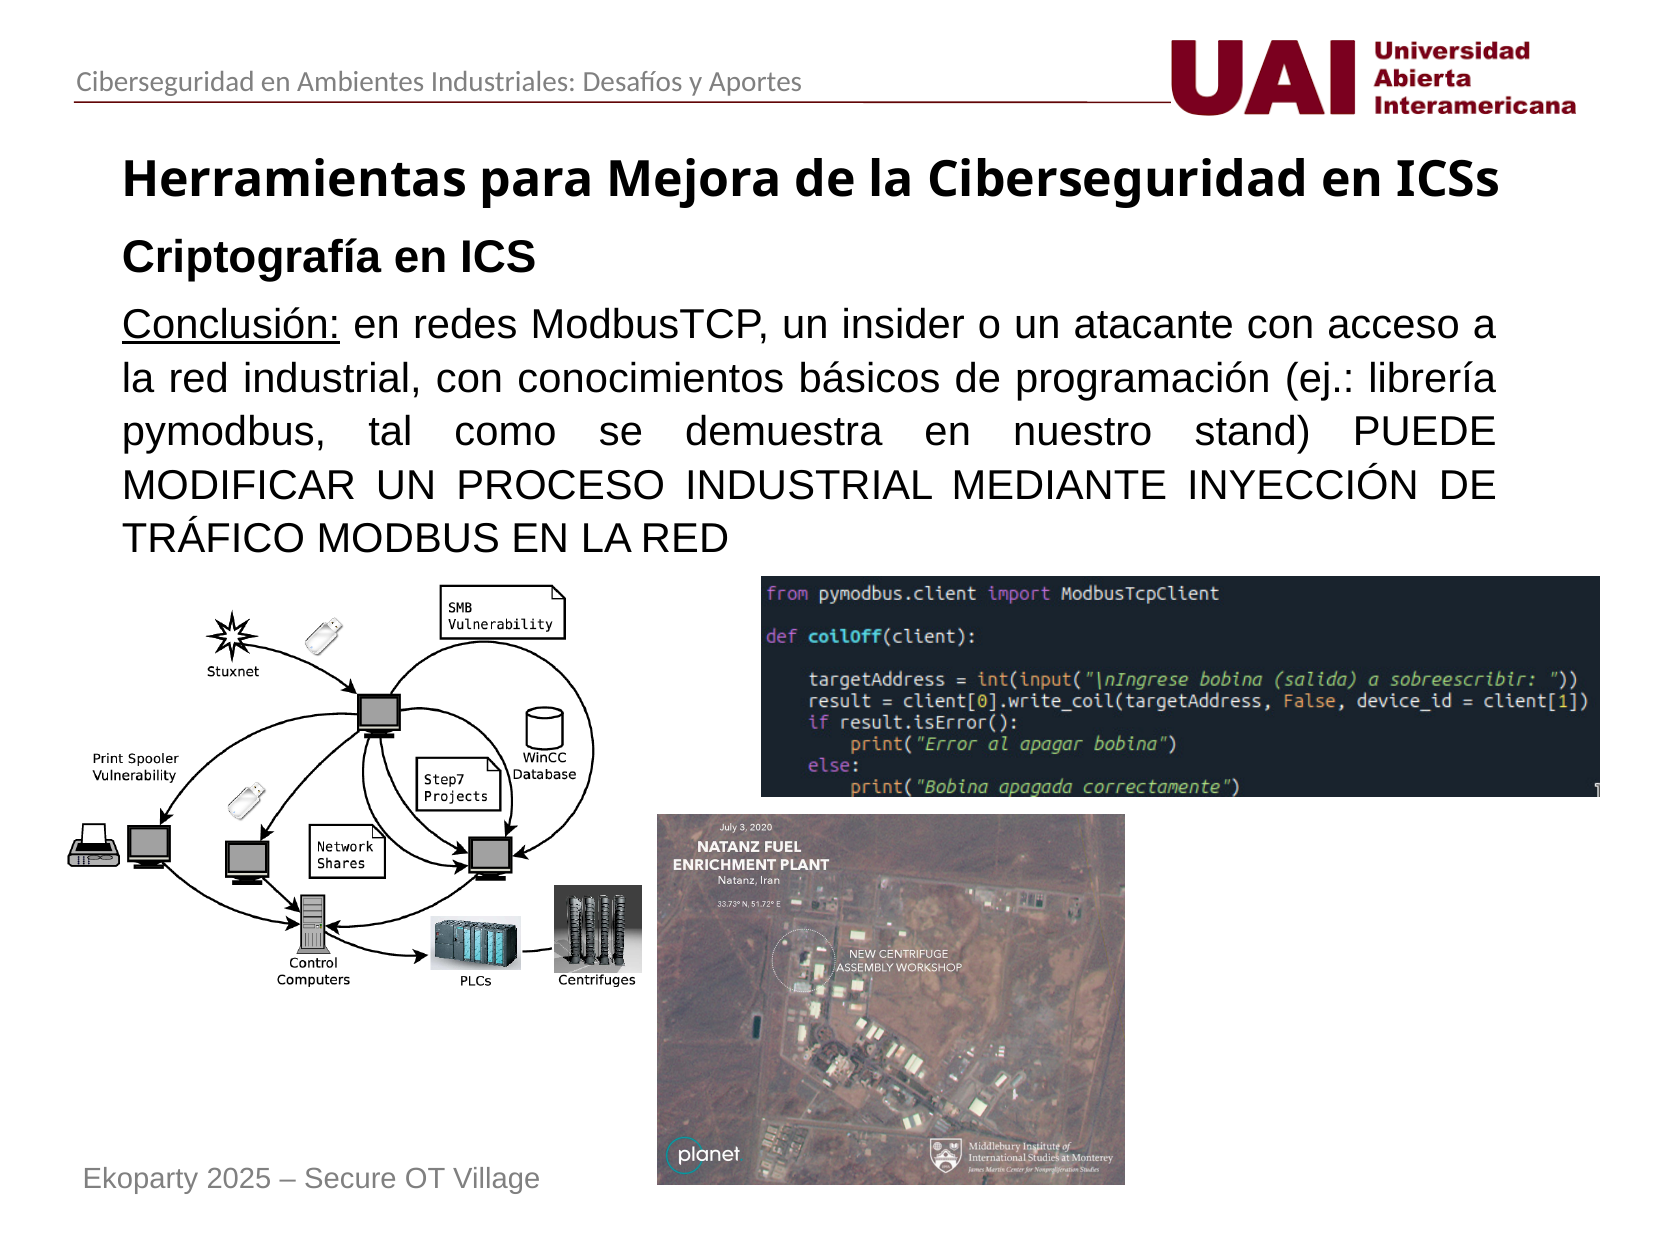

Herramientas para Mejora de la Ciberseguridad en ICSs
Criptografía en ICS
Conclusión: en redes ModbusTCP, un insider o un atacante con acceso a la red industrial, con conocimientos básicos de programación (ej.: librería pymodbus, tal como se demuestra en nuestro stand) PUEDE MODIFICAR UN PROCESO INDUSTRIAL MEDIANTE INYECCIÓN DE TRÁFICO MODBUS EN LA RED